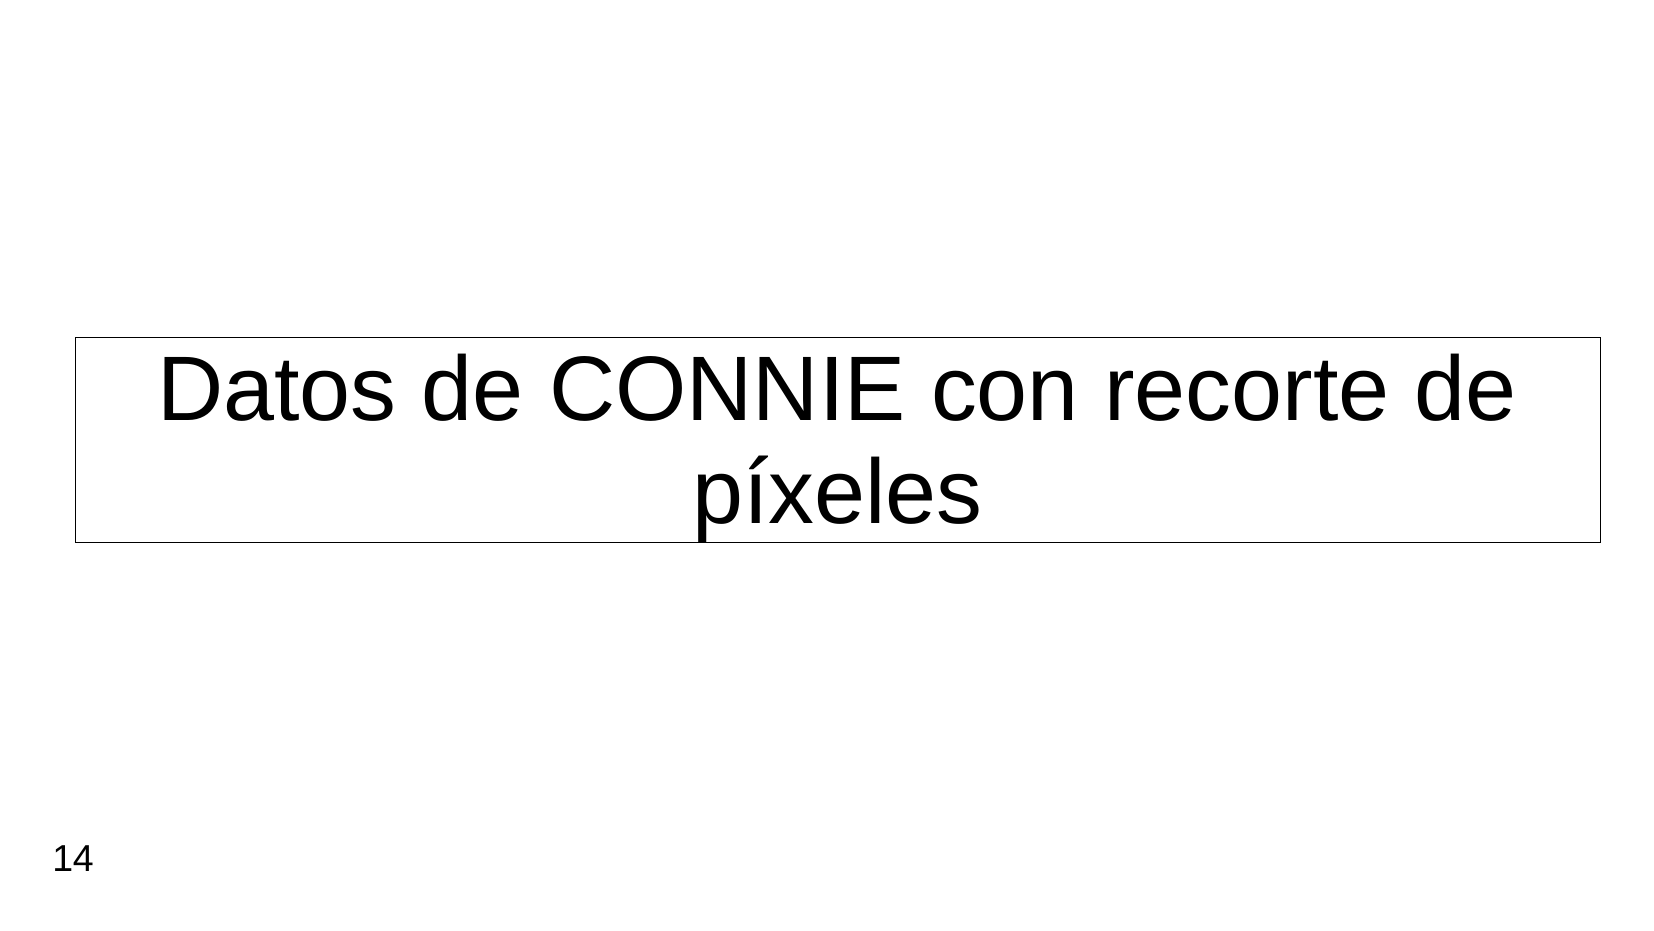

# Datos de CONNIE con recorte de píxeles